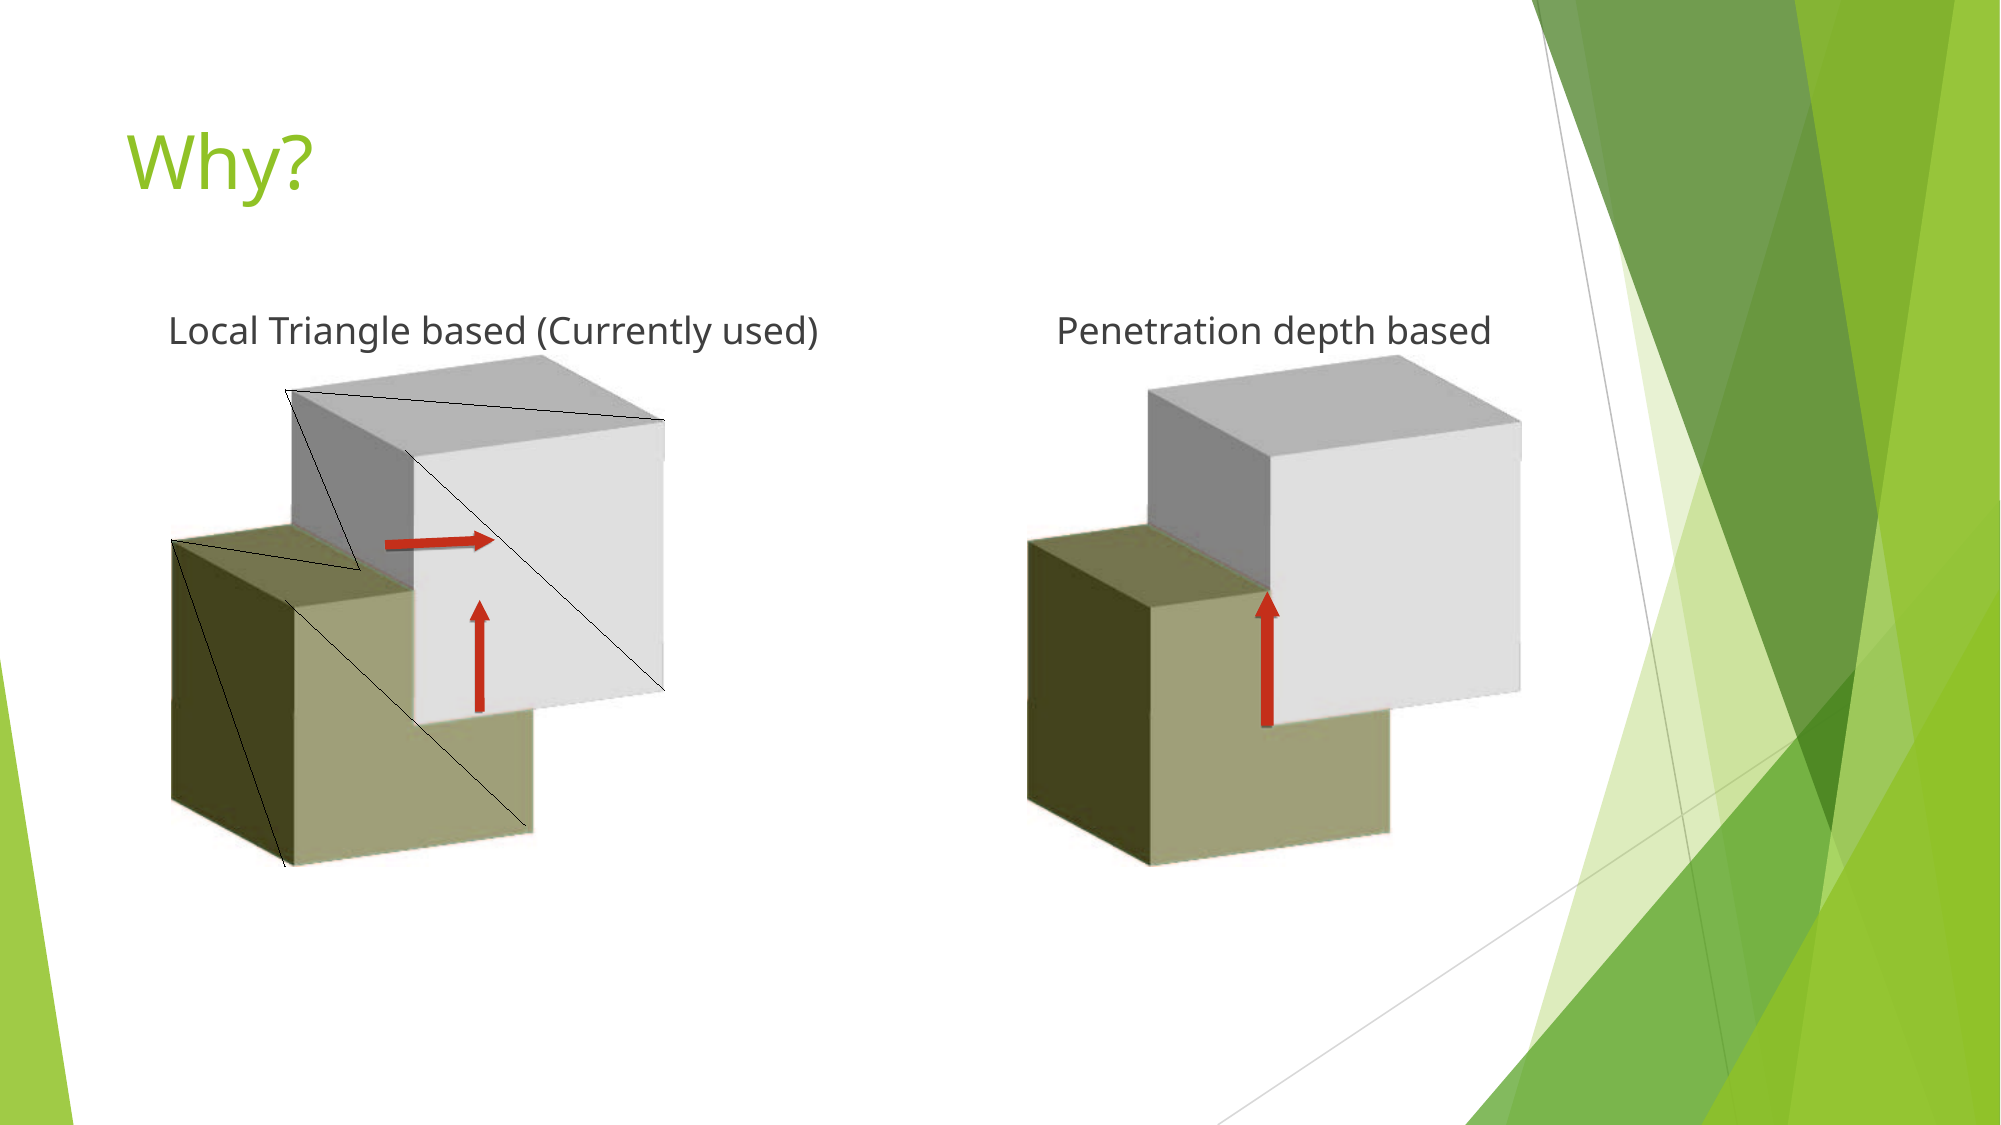

# Why?
Local Triangle based (Currently used)
Penetration depth based